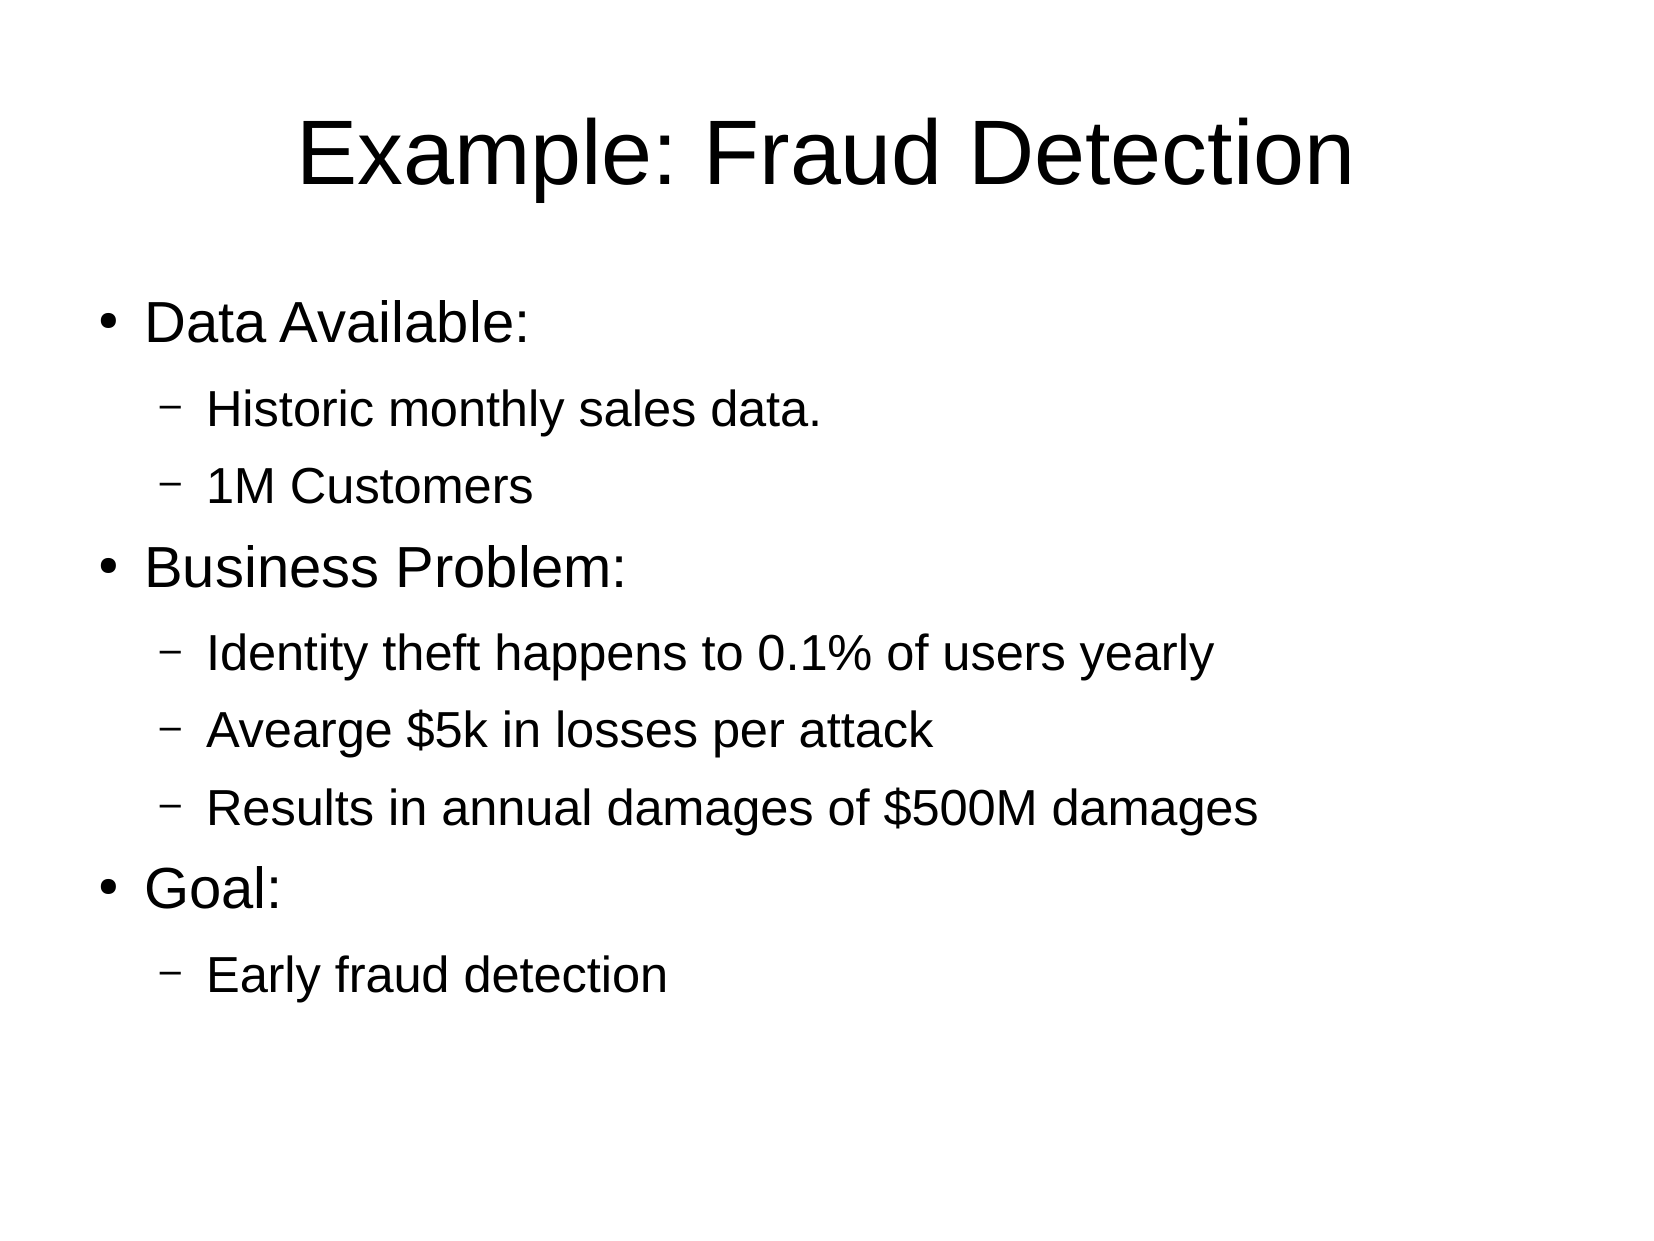

# Example: Fraud Detection
Data Available:
Historic monthly sales data.
1M Customers
Business Problem:
Identity theft happens to 0.1% of users yearly
Avearge $5k in losses per attack
Results in annual damages of $500M damages
Goal:
Early fraud detection